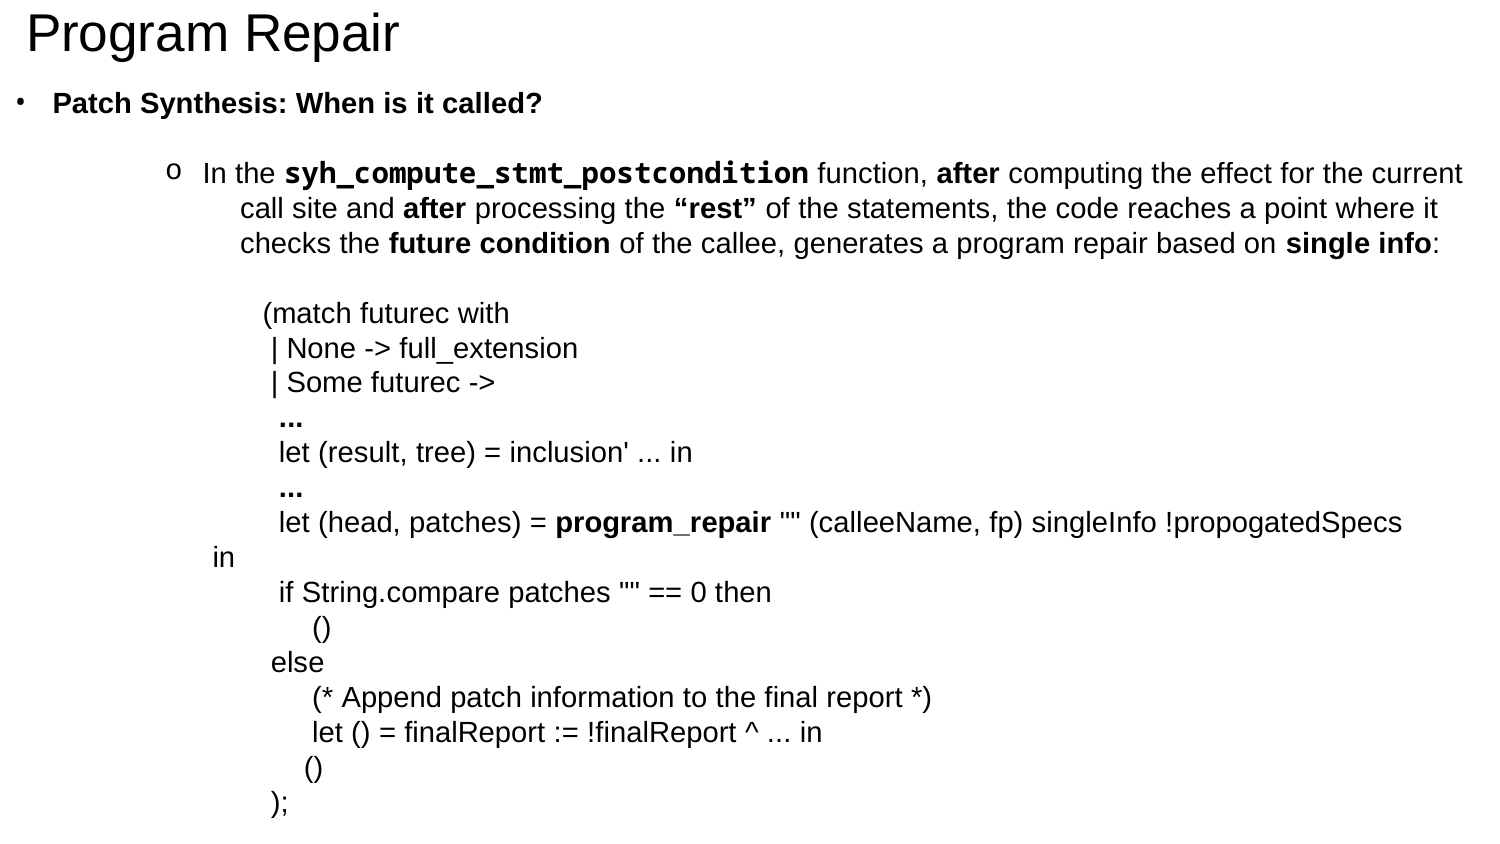

# Program Repair
Patch Synthesis: When is it called?
In the syh_compute_stmt_postcondition function, after computing the effect for the current call site and after processing the “rest” of the statements, the code reaches a point where it checks the future condition of the callee, generates a program repair based on single info:
 (match futurec with
 | None -> full_extension
 | Some futurec ->
    ...
    let (result, tree) = inclusion' ... in
    ...
    let (head, patches) = program_repair "" (calleeName, fp) singleInfo !propogatedSpecs   in
    if String.compare patches "" == 0 then
      ()
    else
       (* Append patch information to the final report *)
      let () = finalReport := !finalReport ^ ... in
       ()
     );